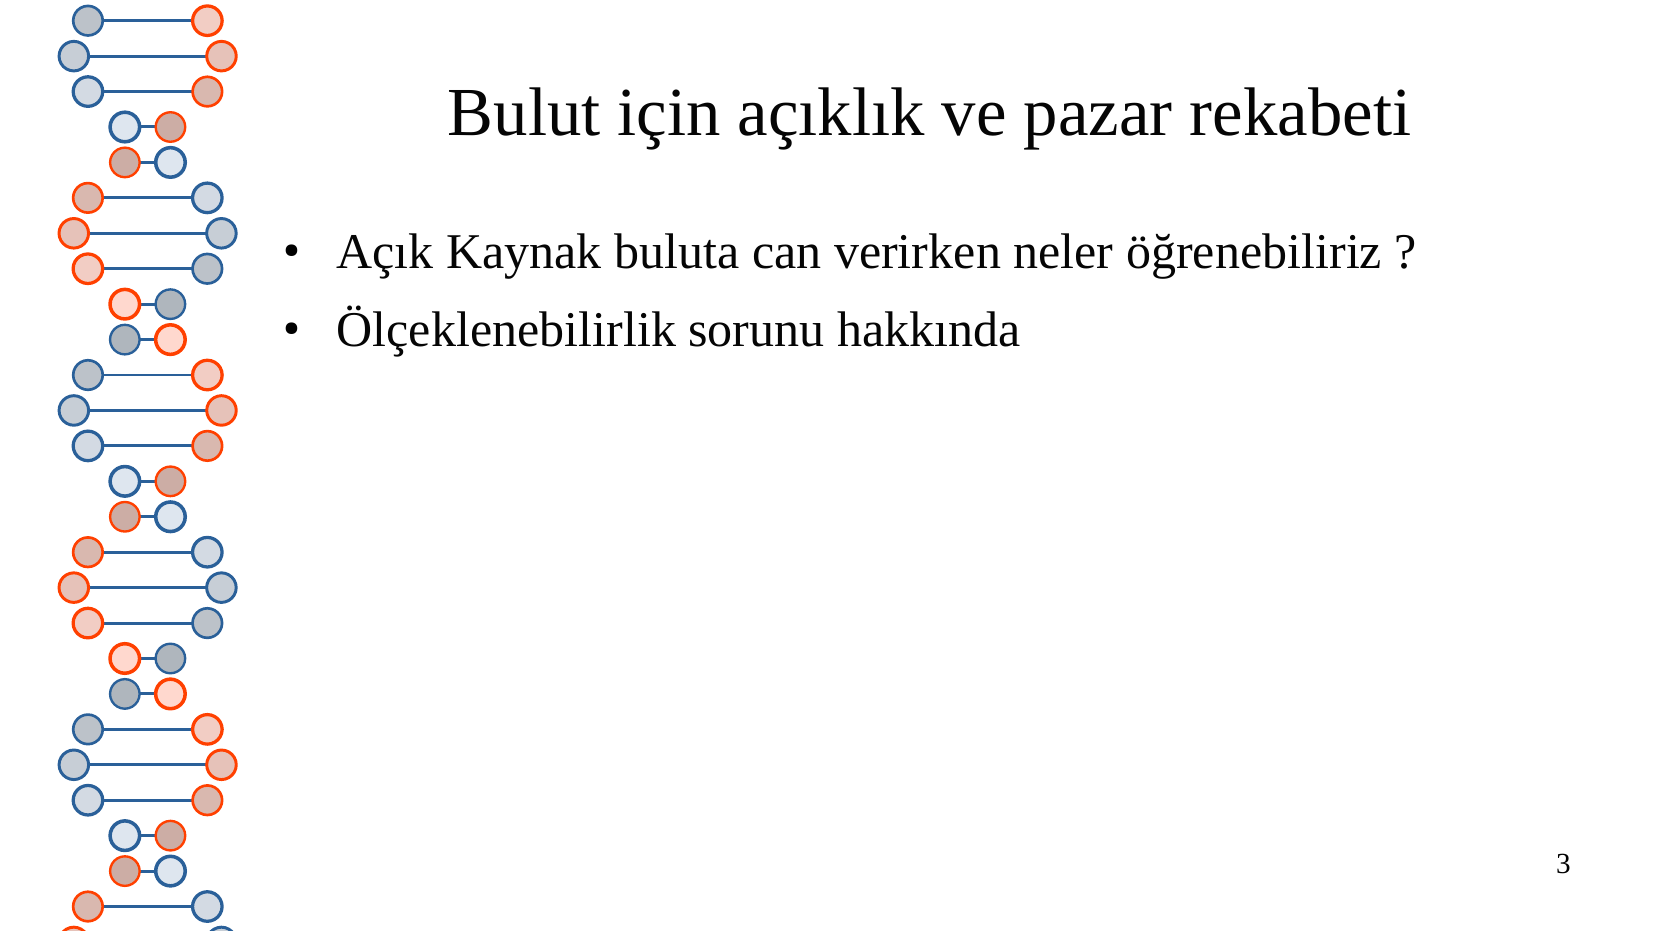

# Bulut için açıklık ve pazar rekabeti
Açık Kaynak buluta can verirken neler öğrenebiliriz ?
Ölçeklenebilirlik sorunu hakkında
3